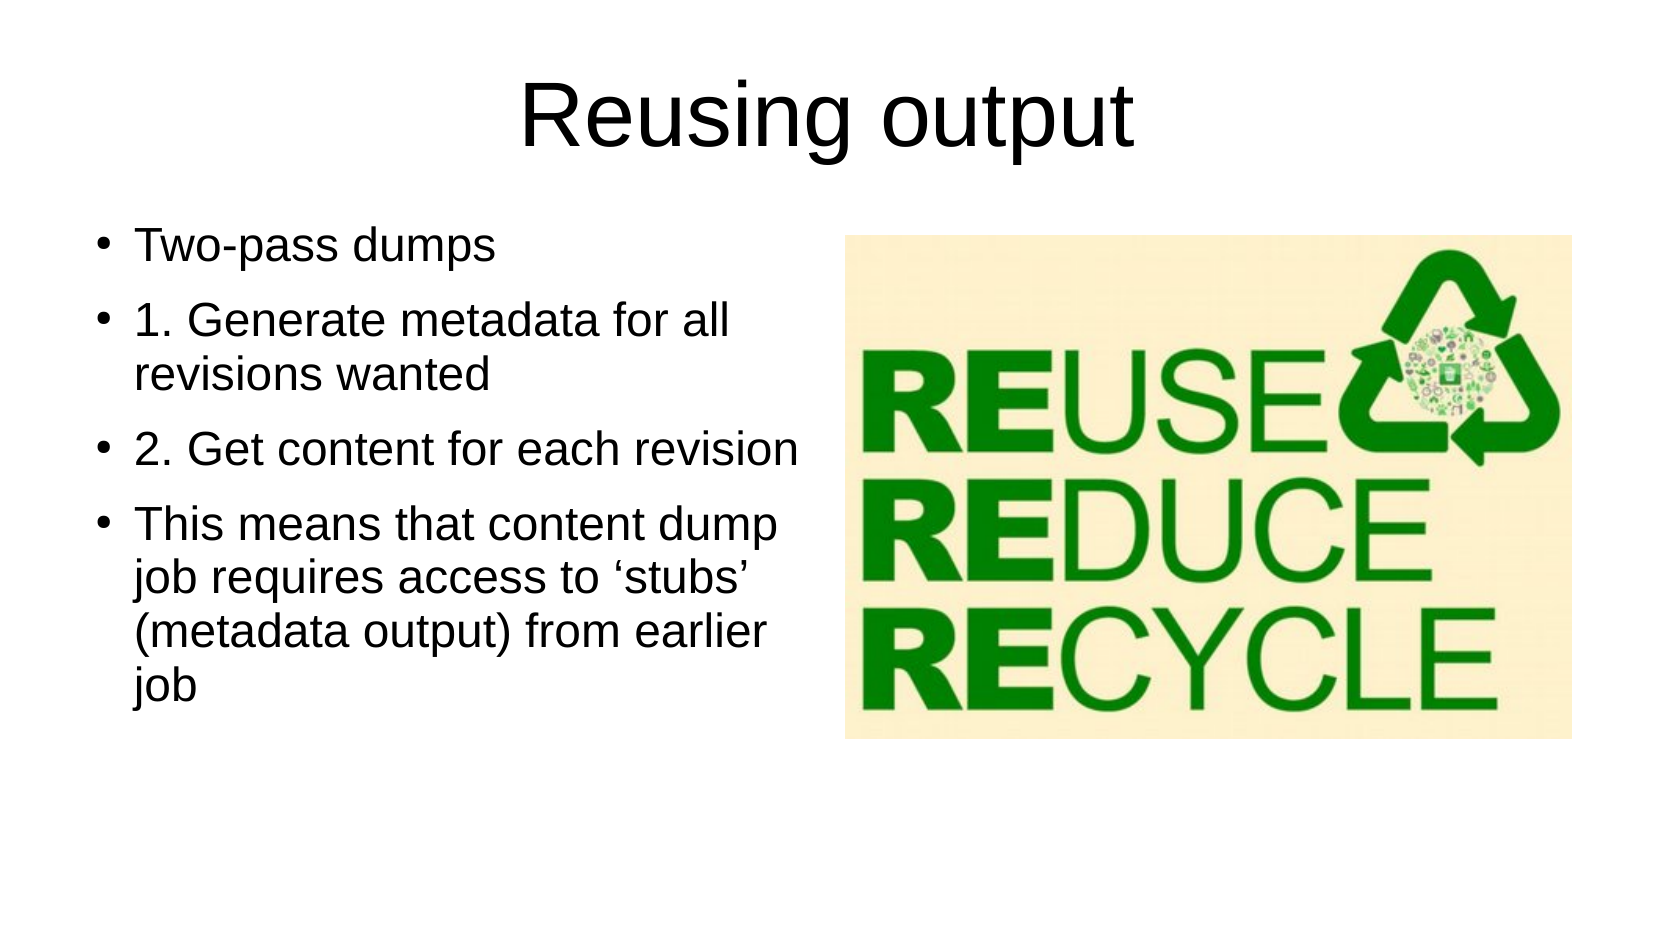

# Reusing output
Two-pass dumps
1. Generate metadata for all revisions wanted
2. Get content for each revision
This means that content dump job requires access to ‘stubs’ (metadata output) from earlier job